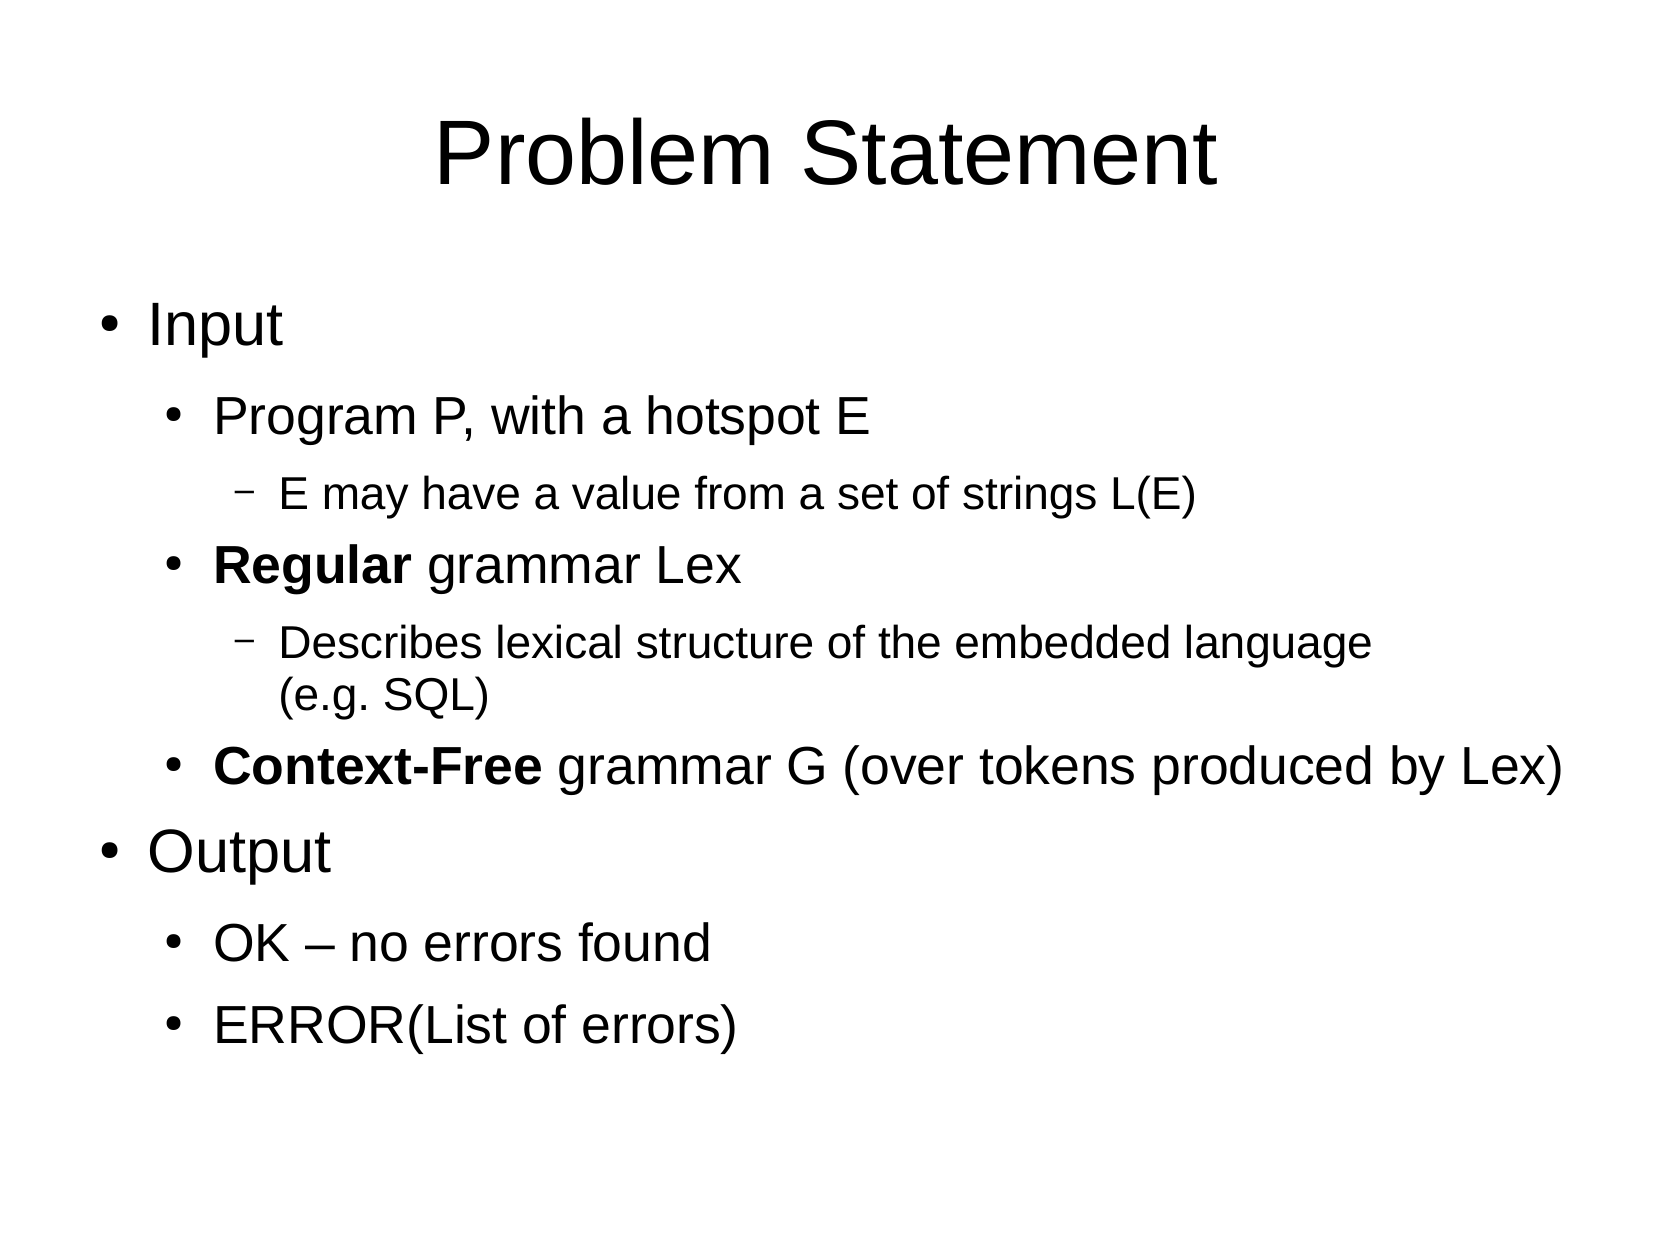

# Problem Statement
Input
Program P, with a hotspot E
E may have a value from a set of strings L(E)
Regular grammar Lex
Describes lexical structure of the embedded language
(e.g. SQL)
Context-Free grammar G (over tokens produced by Lex)
Output
OK – no errors found
ERROR(List of errors)